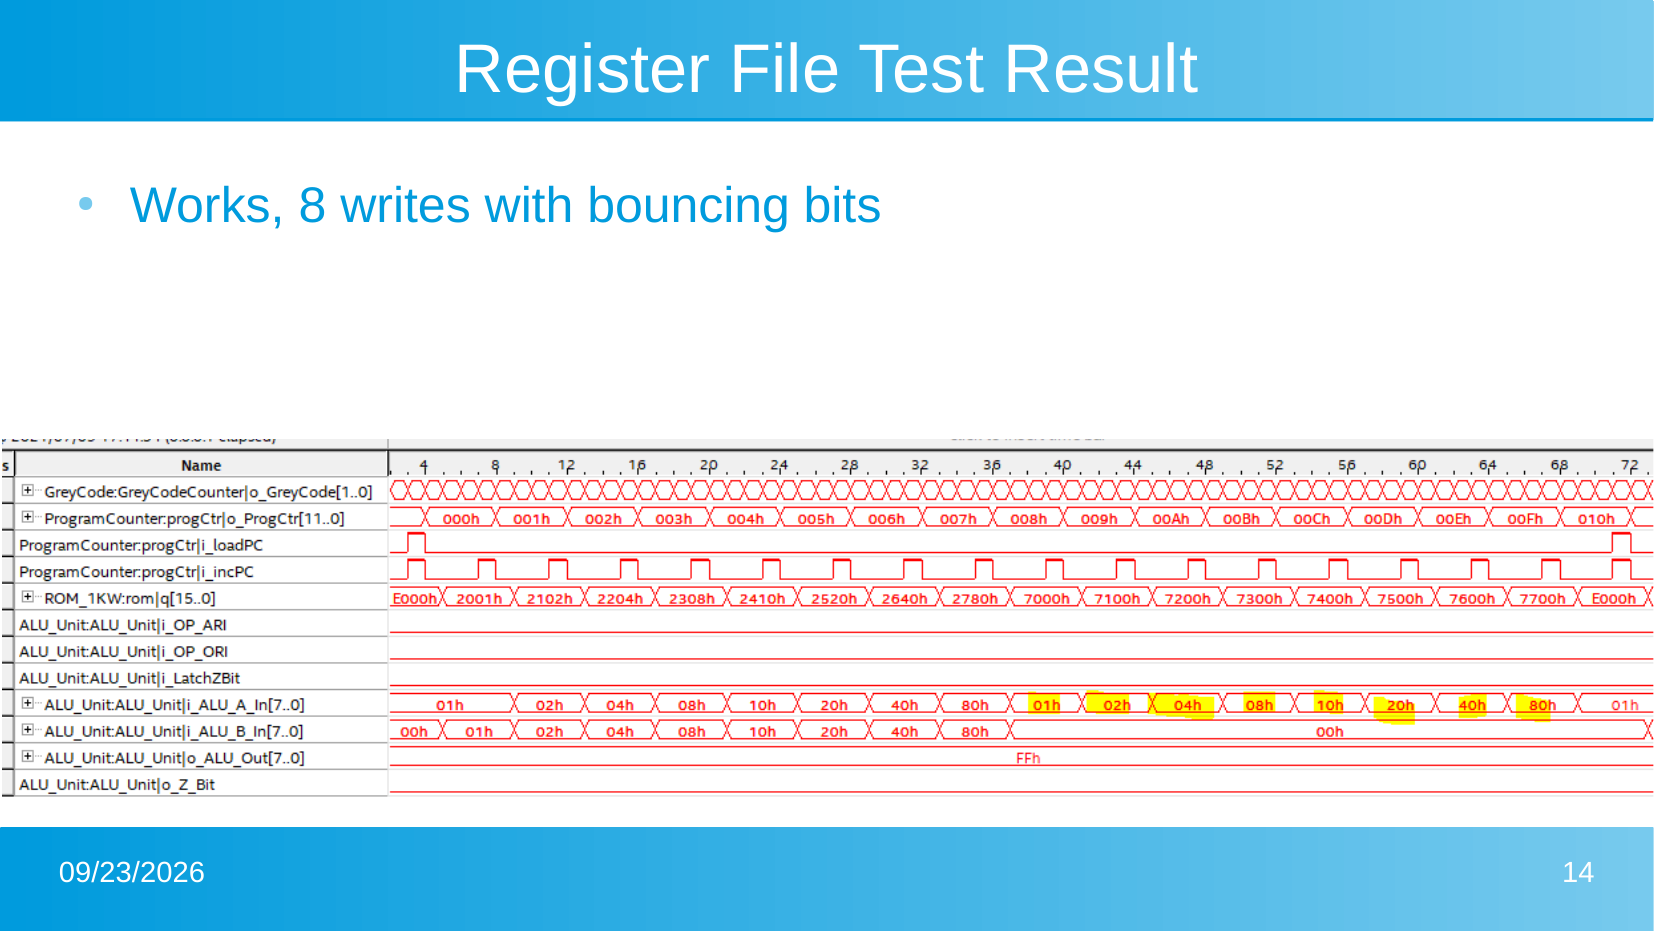

# Register File Test Result
Works, 8 writes with bouncing bits
14